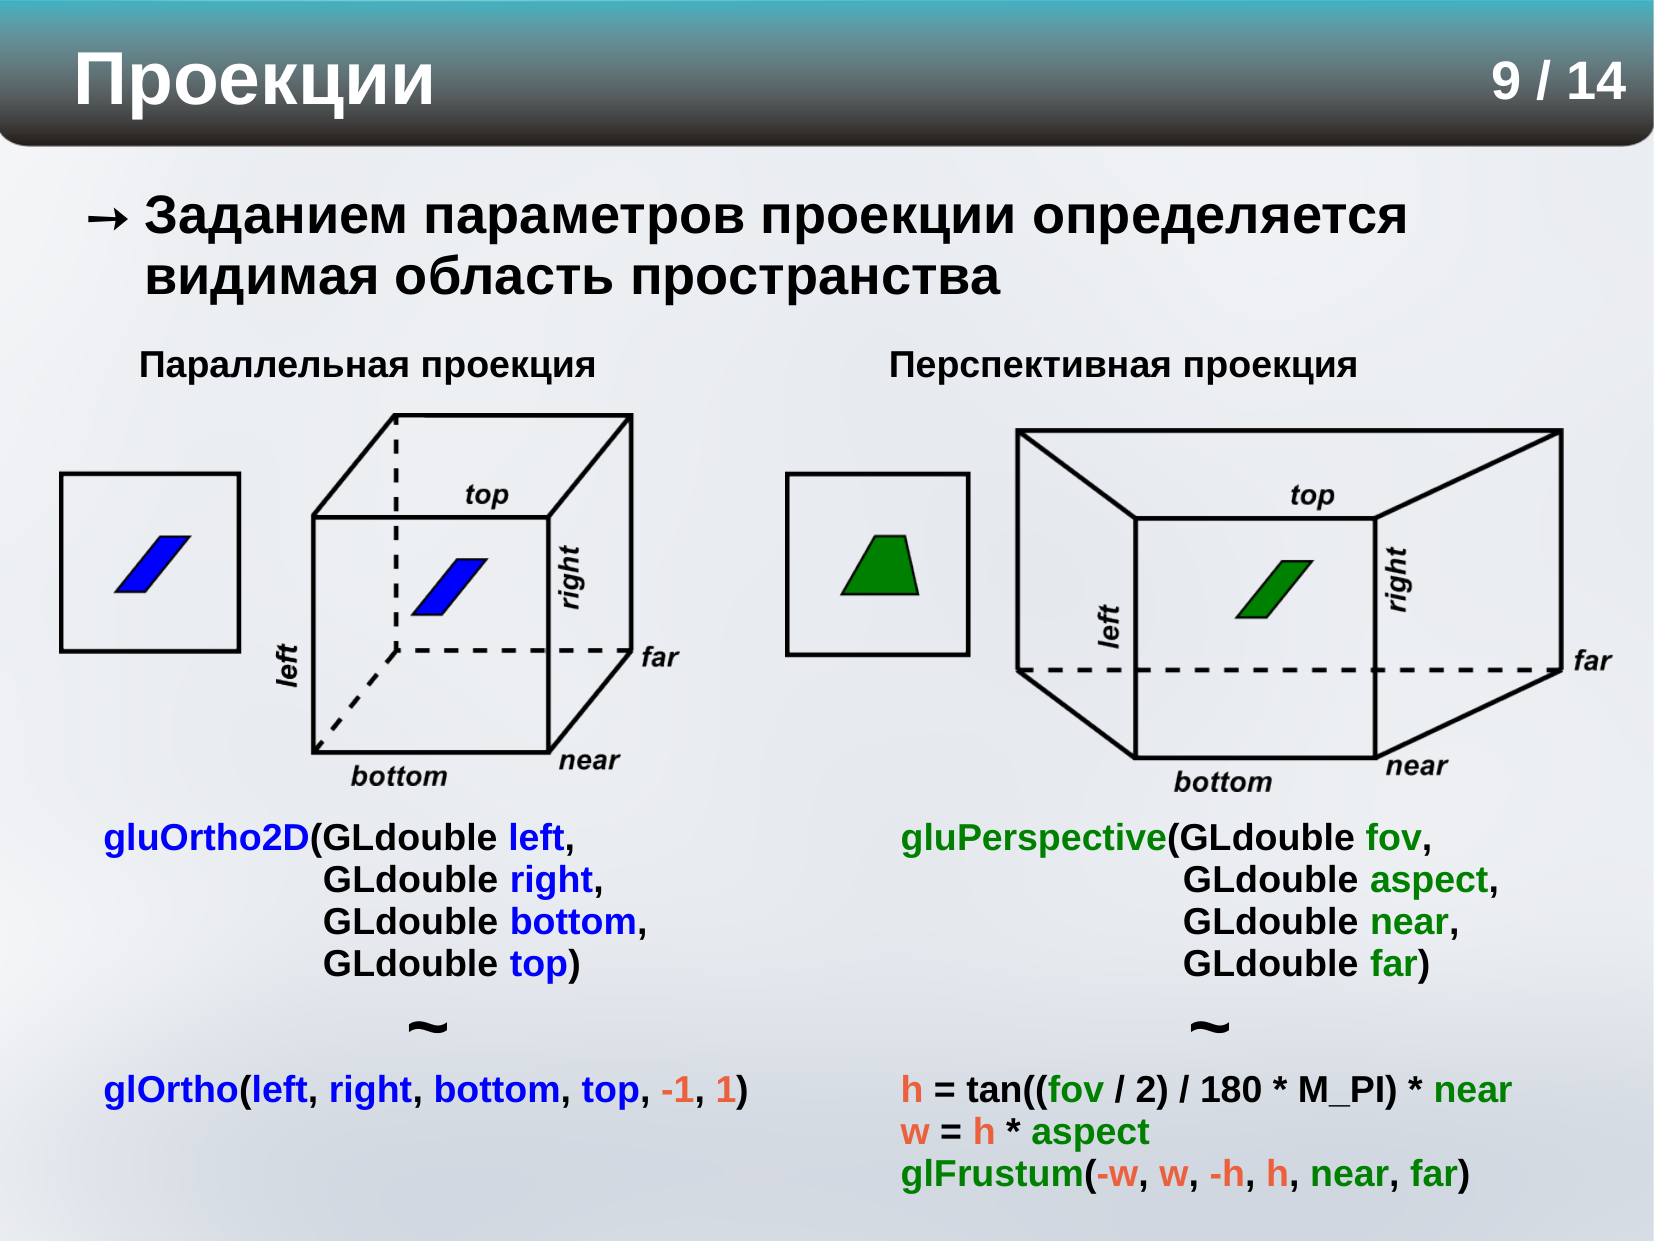

Проекции
Заданием параметров проекции определяется видимая область пространства
Параллельная проекция
Перспективная проекция
gluOrtho2D(GLdouble left,
 GLdouble right,
 GLdouble bottom,
 GLdouble top)
~
glOrtho(left, right, bottom, top, -1, 1)
gluPerspective(GLdouble fov,
 GLdouble aspect,
 GLdouble near,
 GLdouble far)
~
h = tan((fov / 2) / 180 * M_PI) * near
w = h * aspect
glFrustum(-w, w, -h, h, near, far)